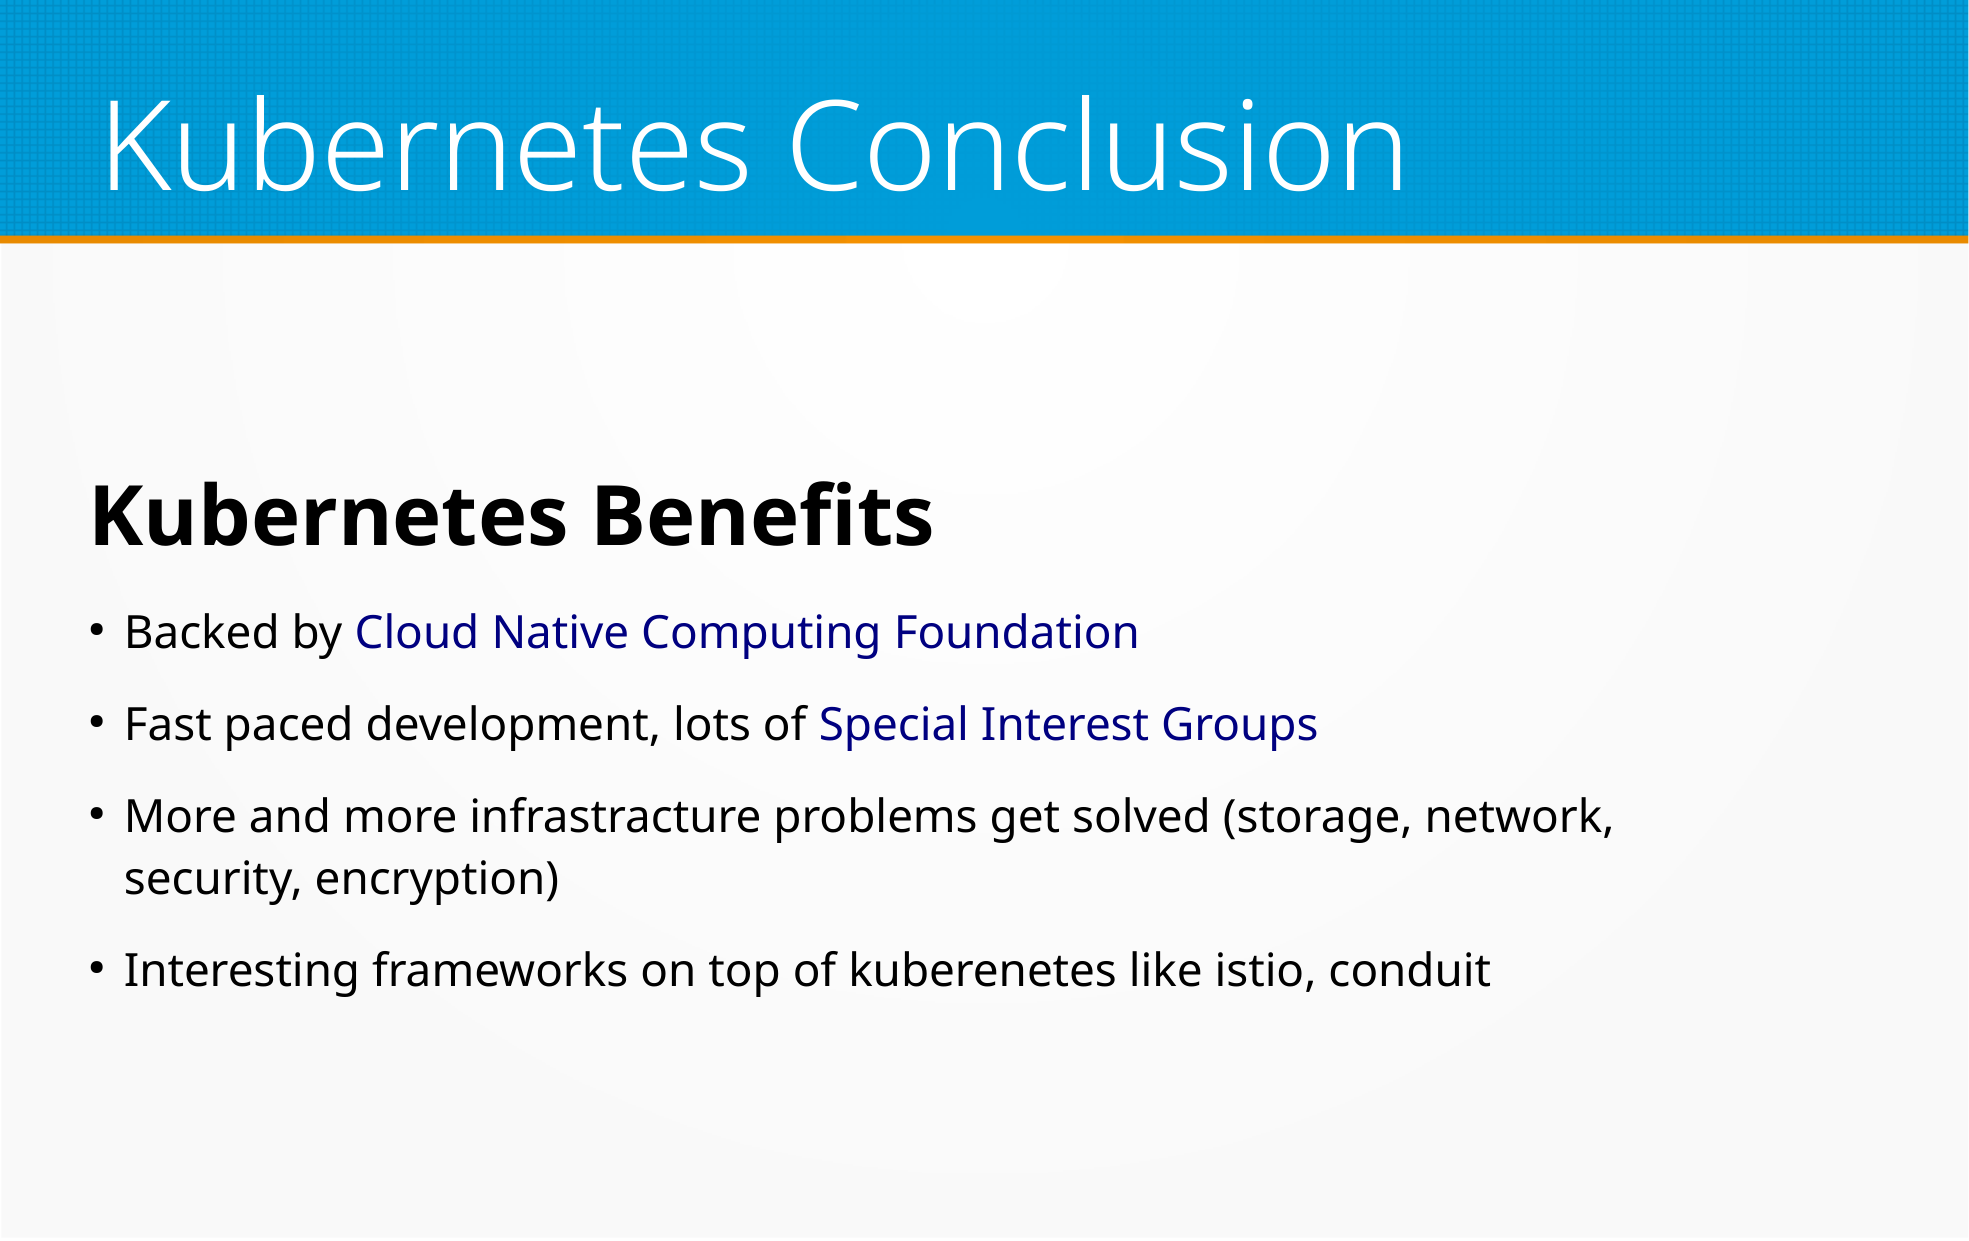

# Kubernetes Conclusion
Kubernetes Benefits
Backed by Cloud Native Computing Foundation
Fast paced development, lots of Special Interest Groups
More and more infrastracture problems get solved (storage, network, security, encryption)
Interesting frameworks on top of kuberenetes like istio, conduit